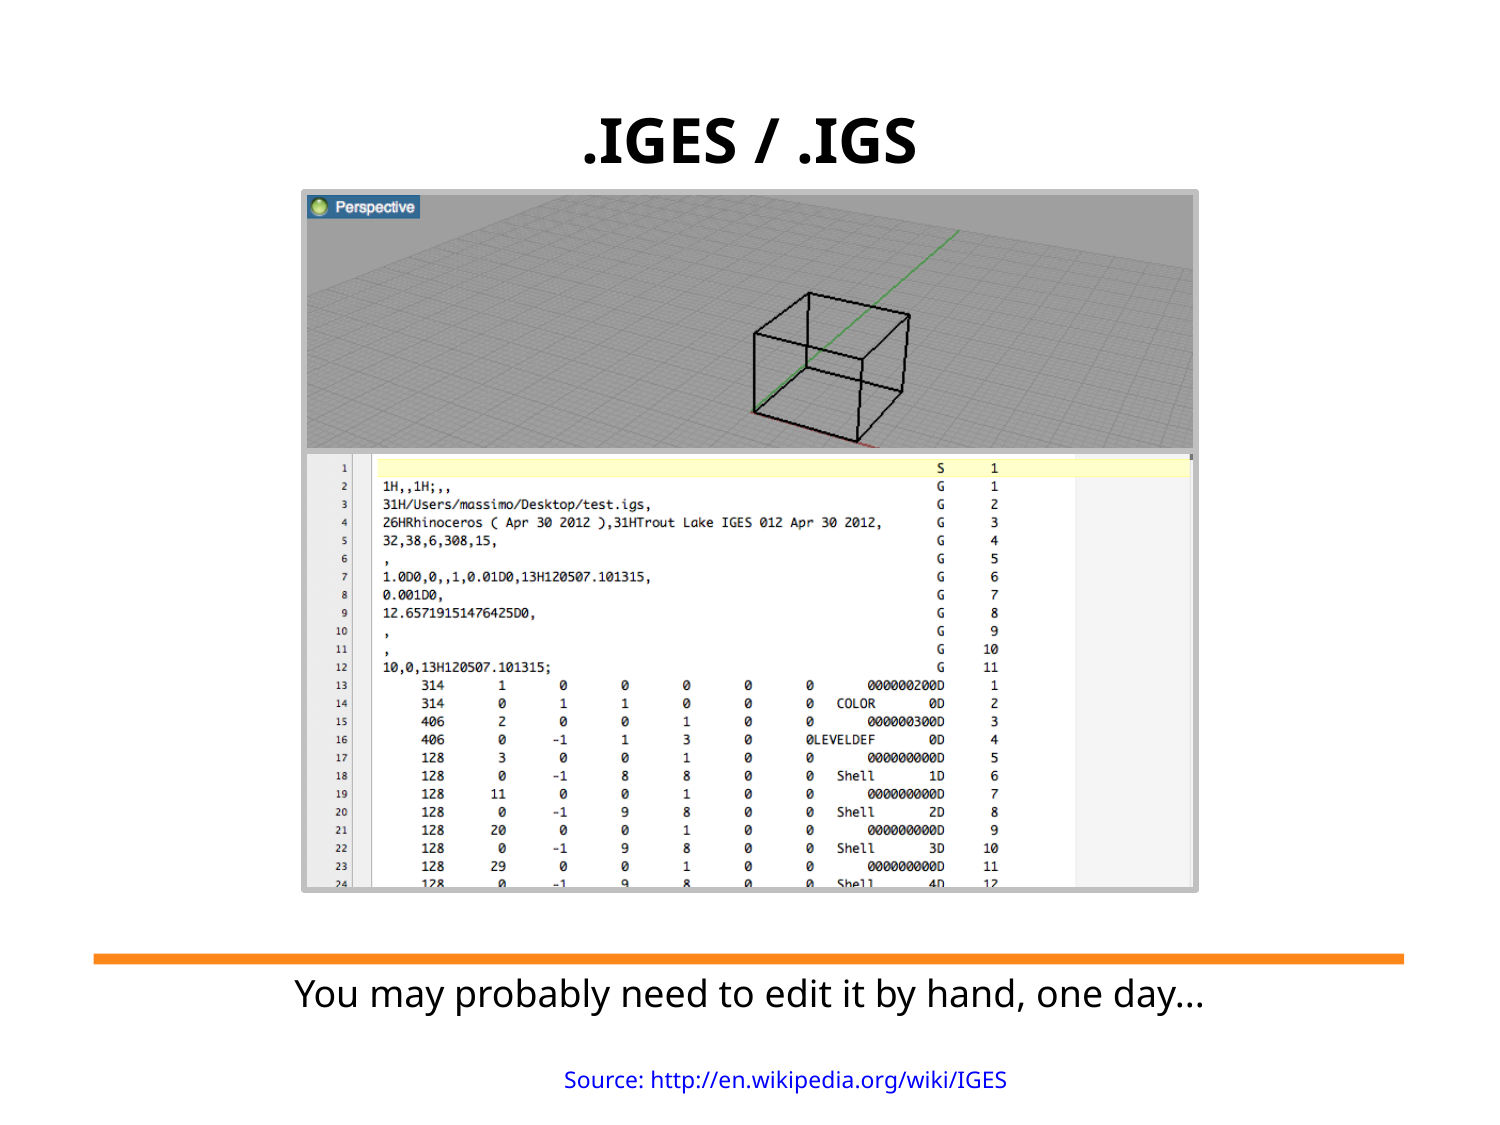

# .IGES / .IGS
You may probably need to edit it by hand, one day...
Source: http://en.wikipedia.org/wiki/IGES